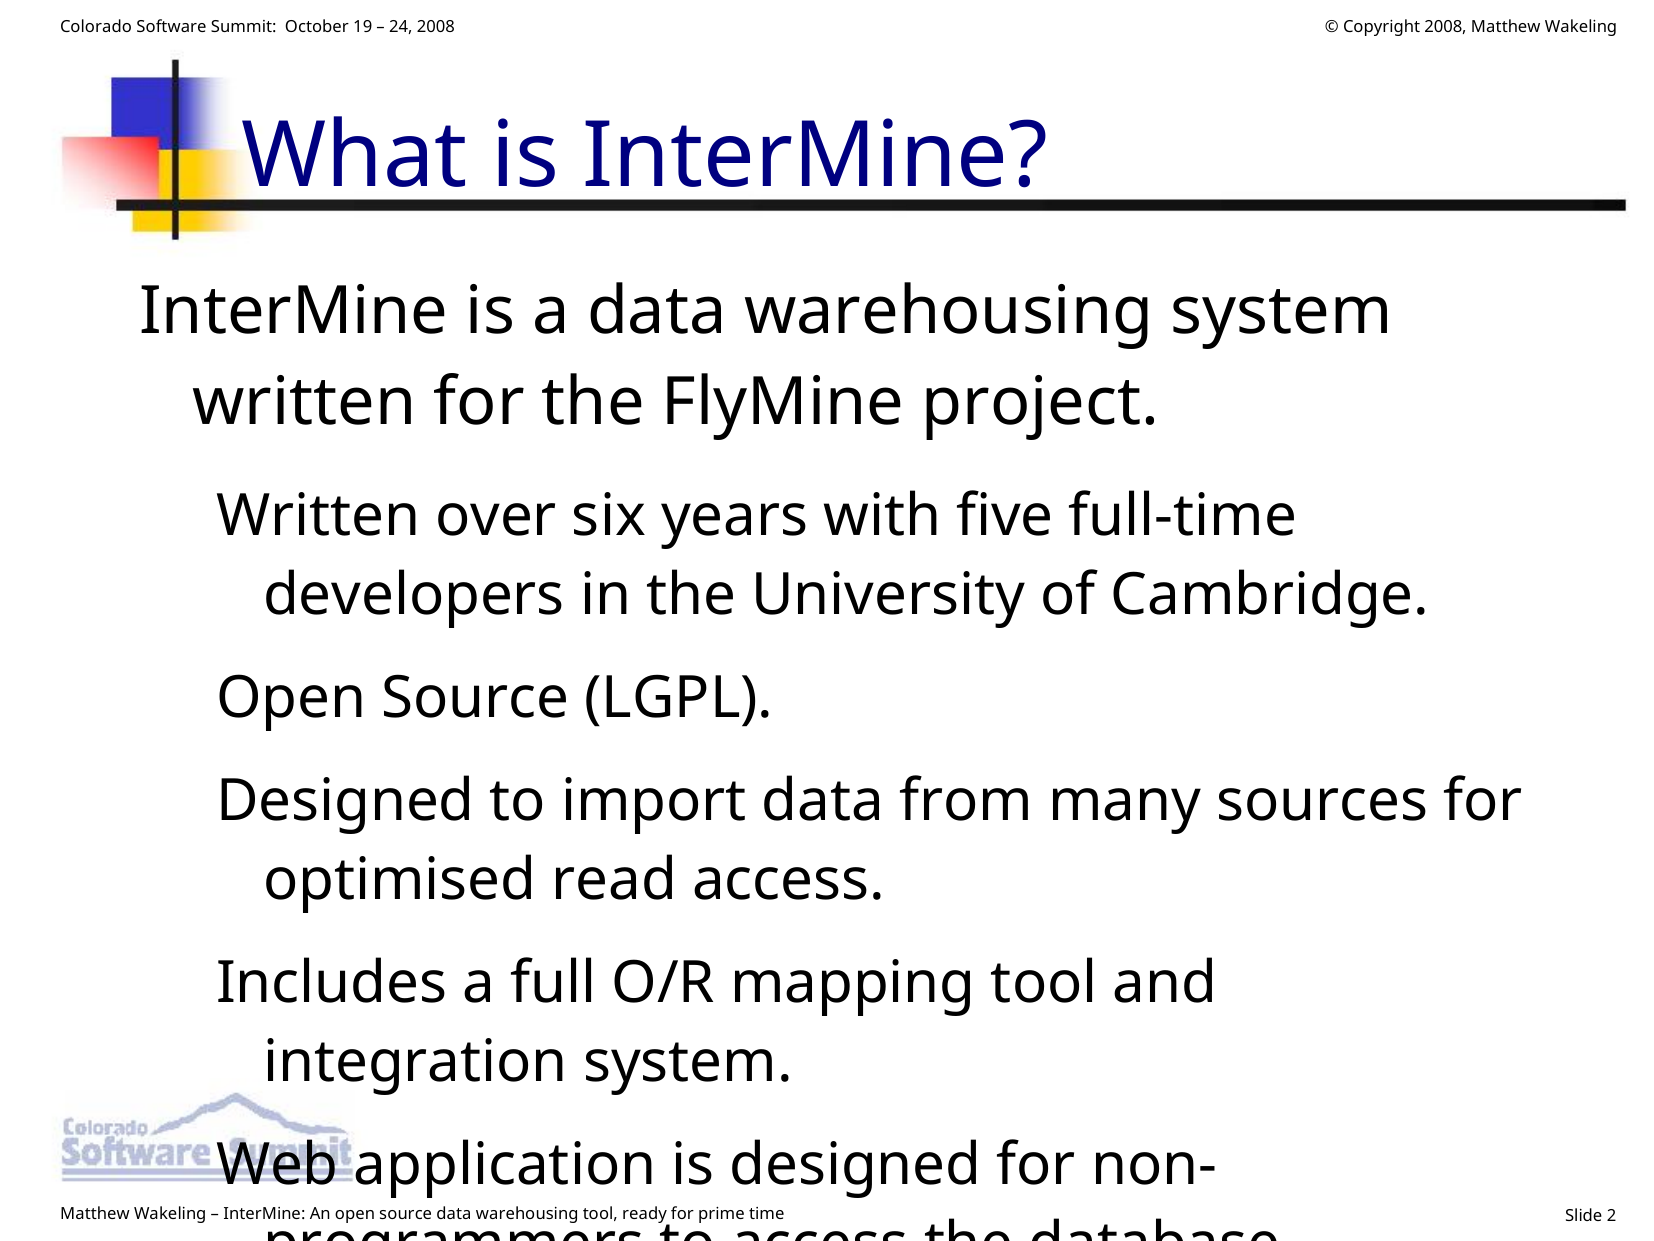

# What is InterMine?
InterMine is a data warehousing system written for the FlyMine project.
Written over six years with five full-time developers in the University of Cambridge.
Open Source (LGPL).
Designed to import data from many sources for optimised read access.
Includes a full O/R mapping tool and integration system.
Web application is designed for non-programmers to access the database.